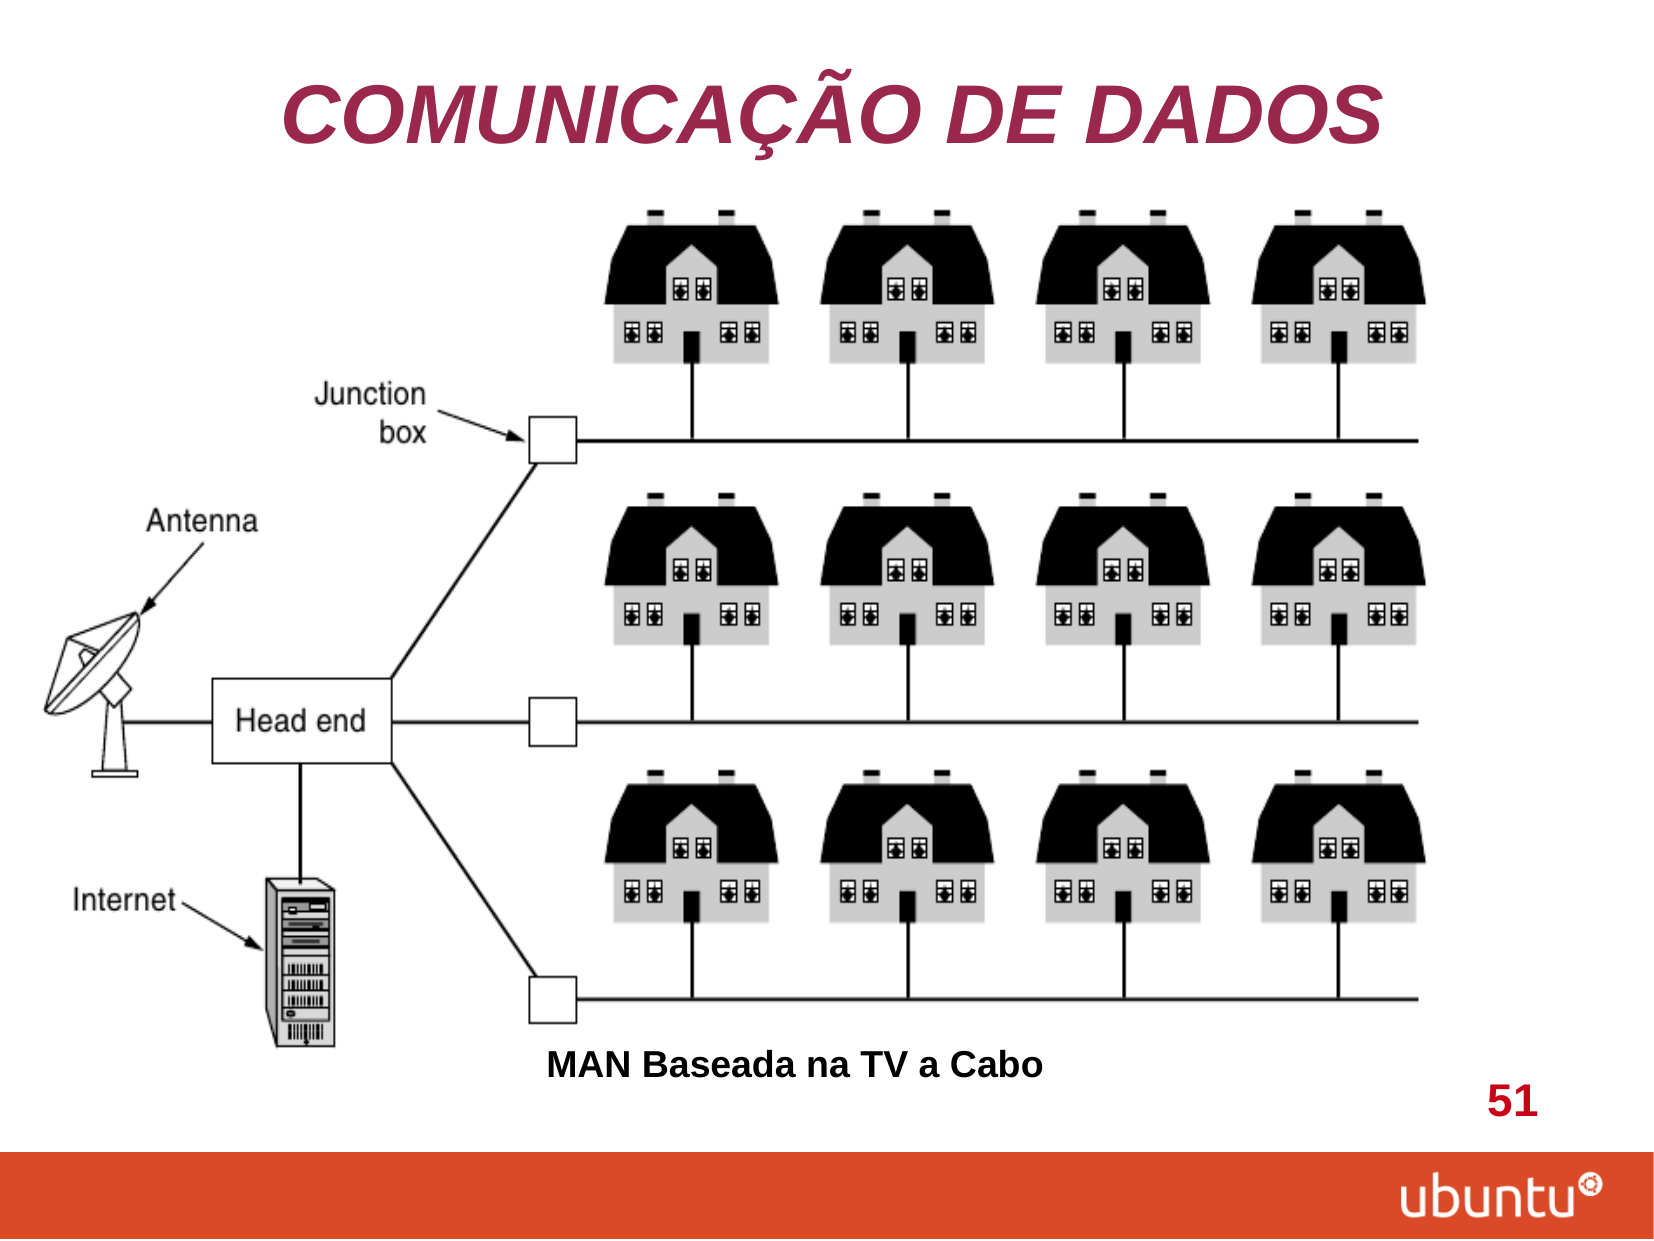

# COMUNICAÇÃO DE DADOS
MAN Baseada na TV a Cabo